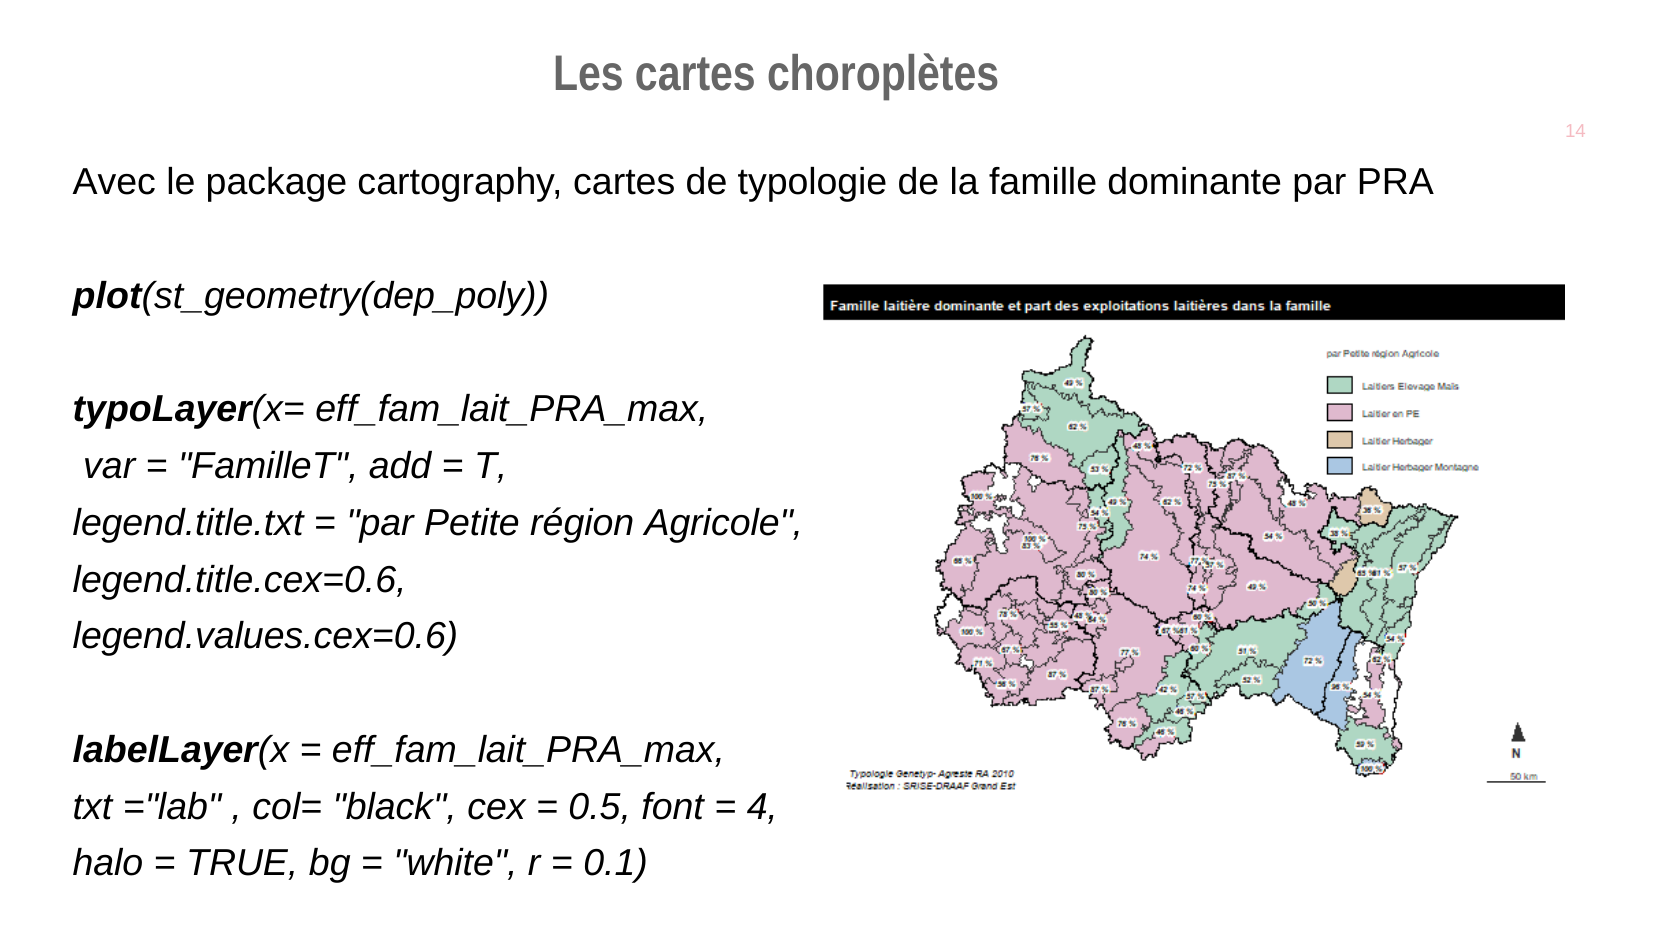

# Les cartes choroplètes
Avec le package cartography, cartes de typologie de la famille dominante par PRA
plot(st_geometry(dep_poly))
typoLayer(x= eff_fam_lait_PRA_max,
 var = "FamilleT", add = T,
legend.title.txt = "par Petite région Agricole",
legend.title.cex=0.6,
legend.values.cex=0.6)
labelLayer(x = eff_fam_lait_PRA_max,
txt ="lab" , col= "black", cex = 0.5, font = 4,
halo = TRUE, bg = "white", r = 0.1)